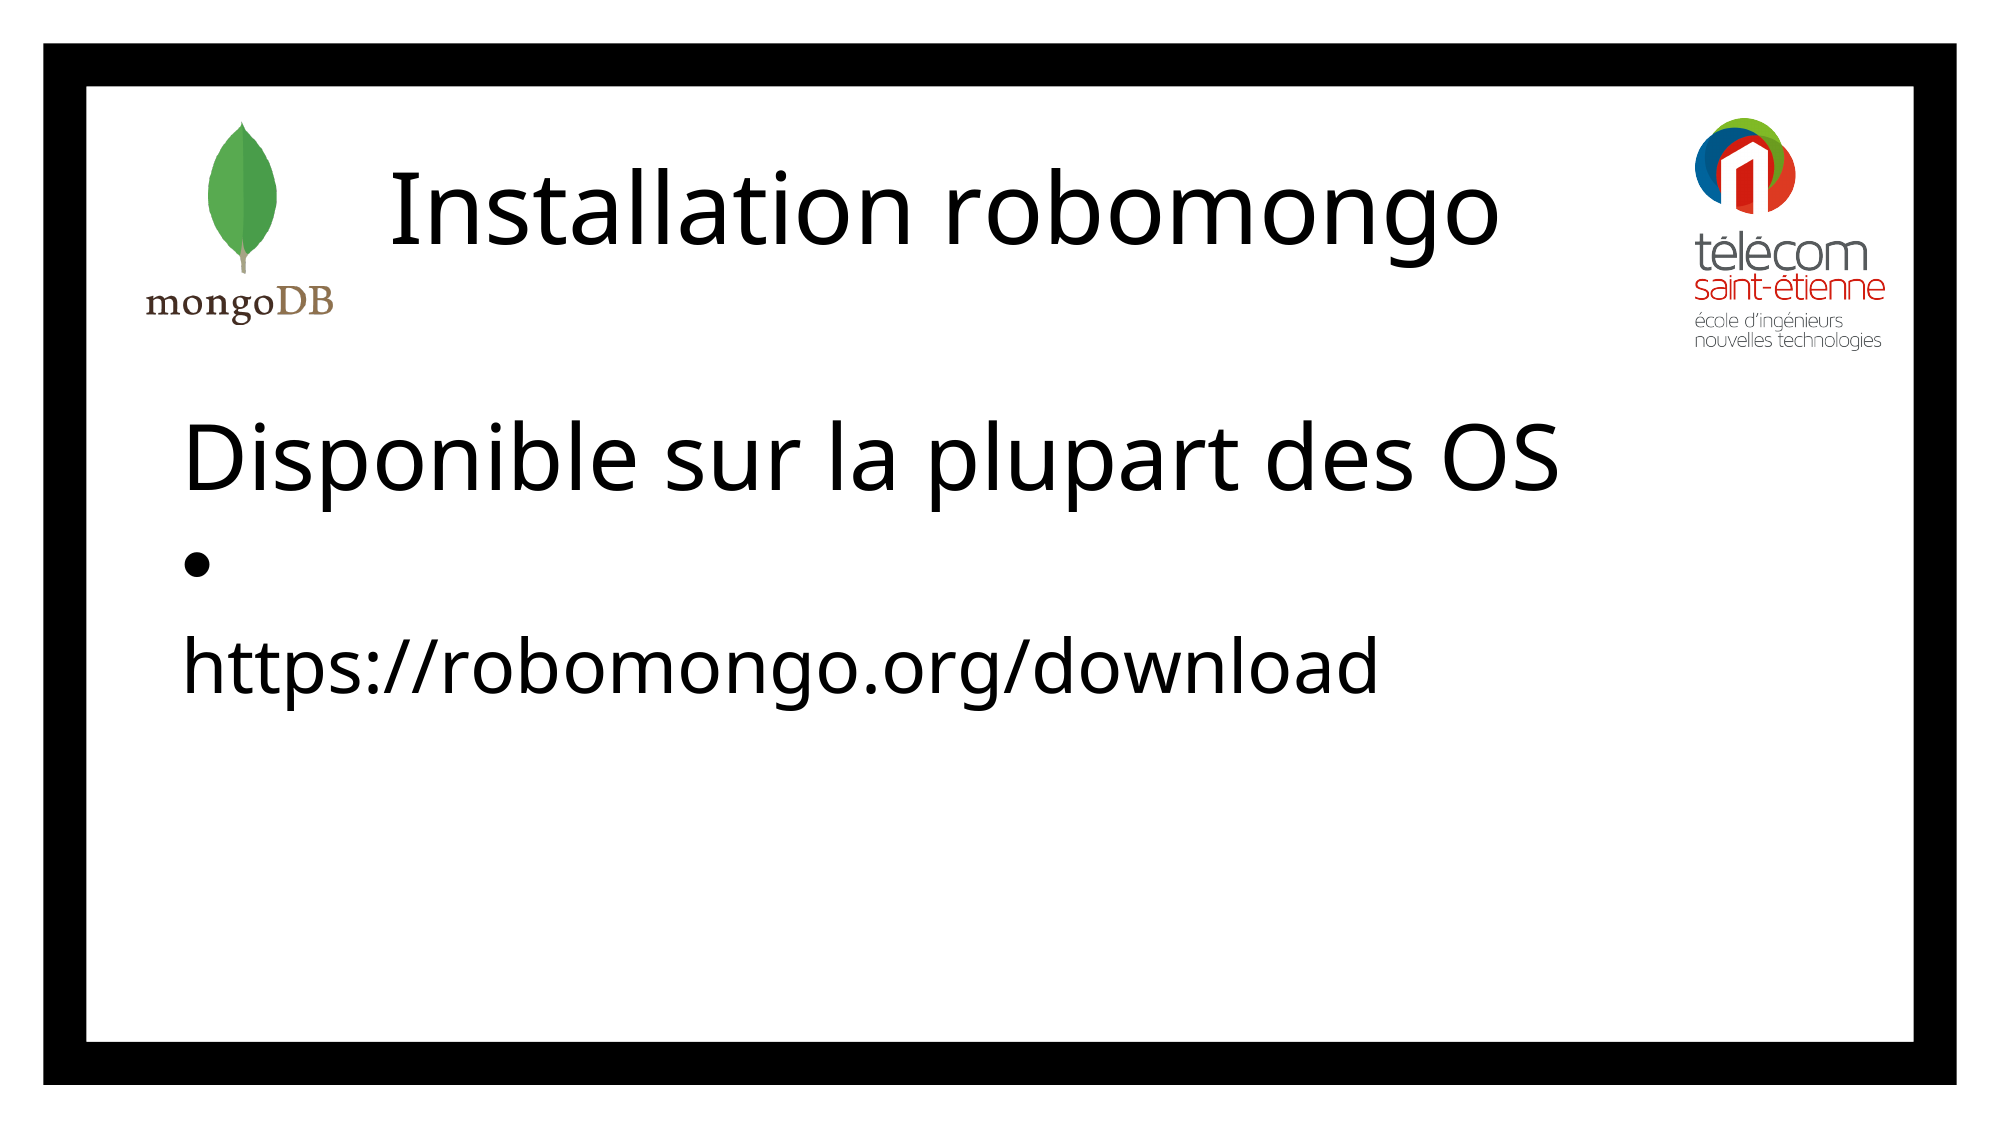

# Installation robomongo
Disponible sur la plupart des OS
https://robomongo.org/download